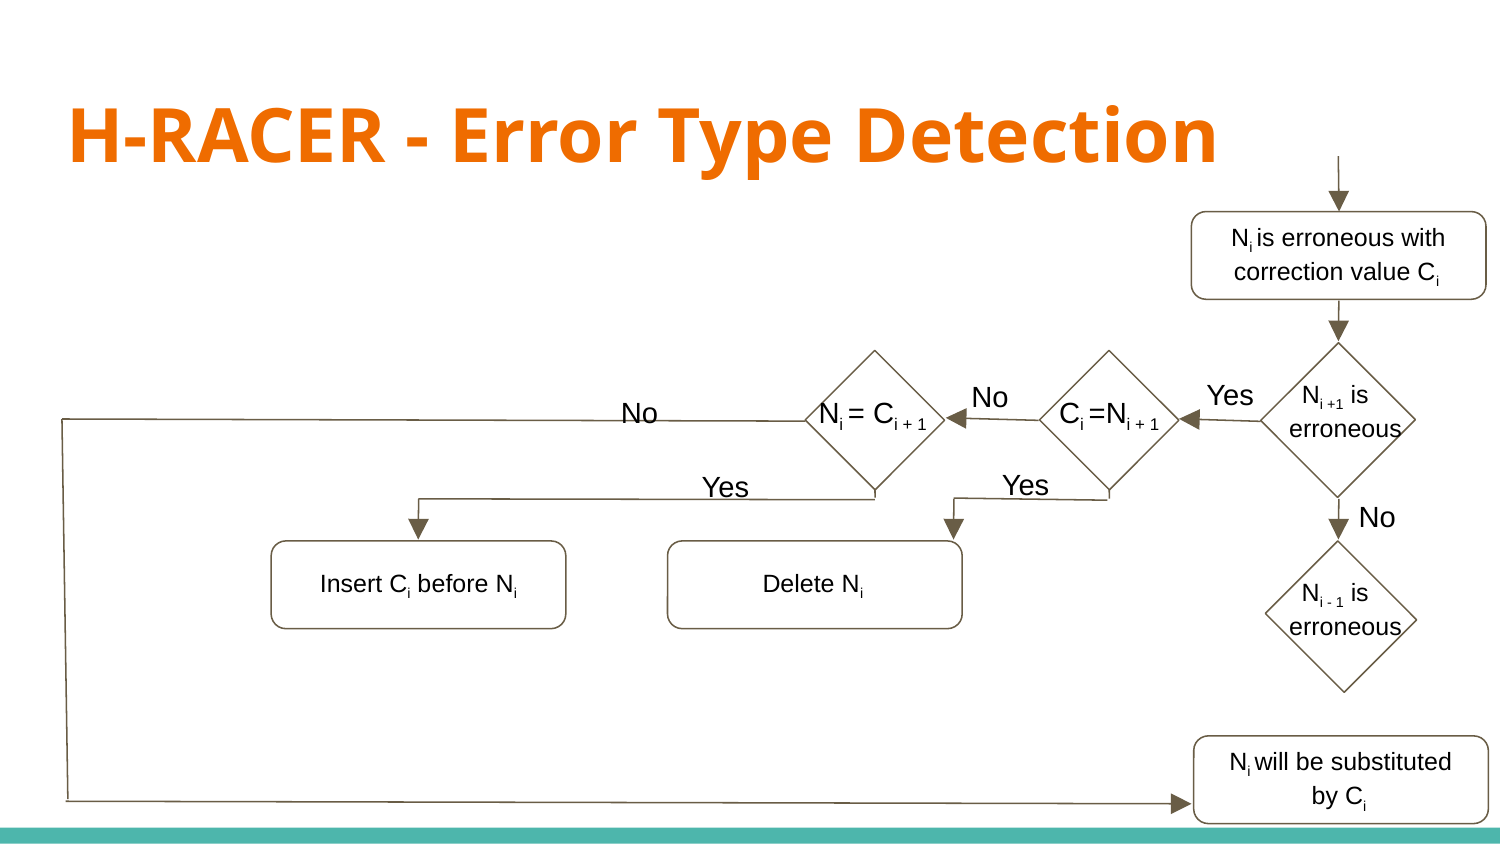

# H-RACER - Error Type Detection
Ni is erroneous with correction value Ci
Yes
No
Ni +1 is
 erroneous
No
Ni = Ci + 1
Ci =Ni + 1
Yes
Yes
No
Insert Ci before Ni
Delete Ni
Ni - 1 is
 erroneous
Ni will be substituted by Ci